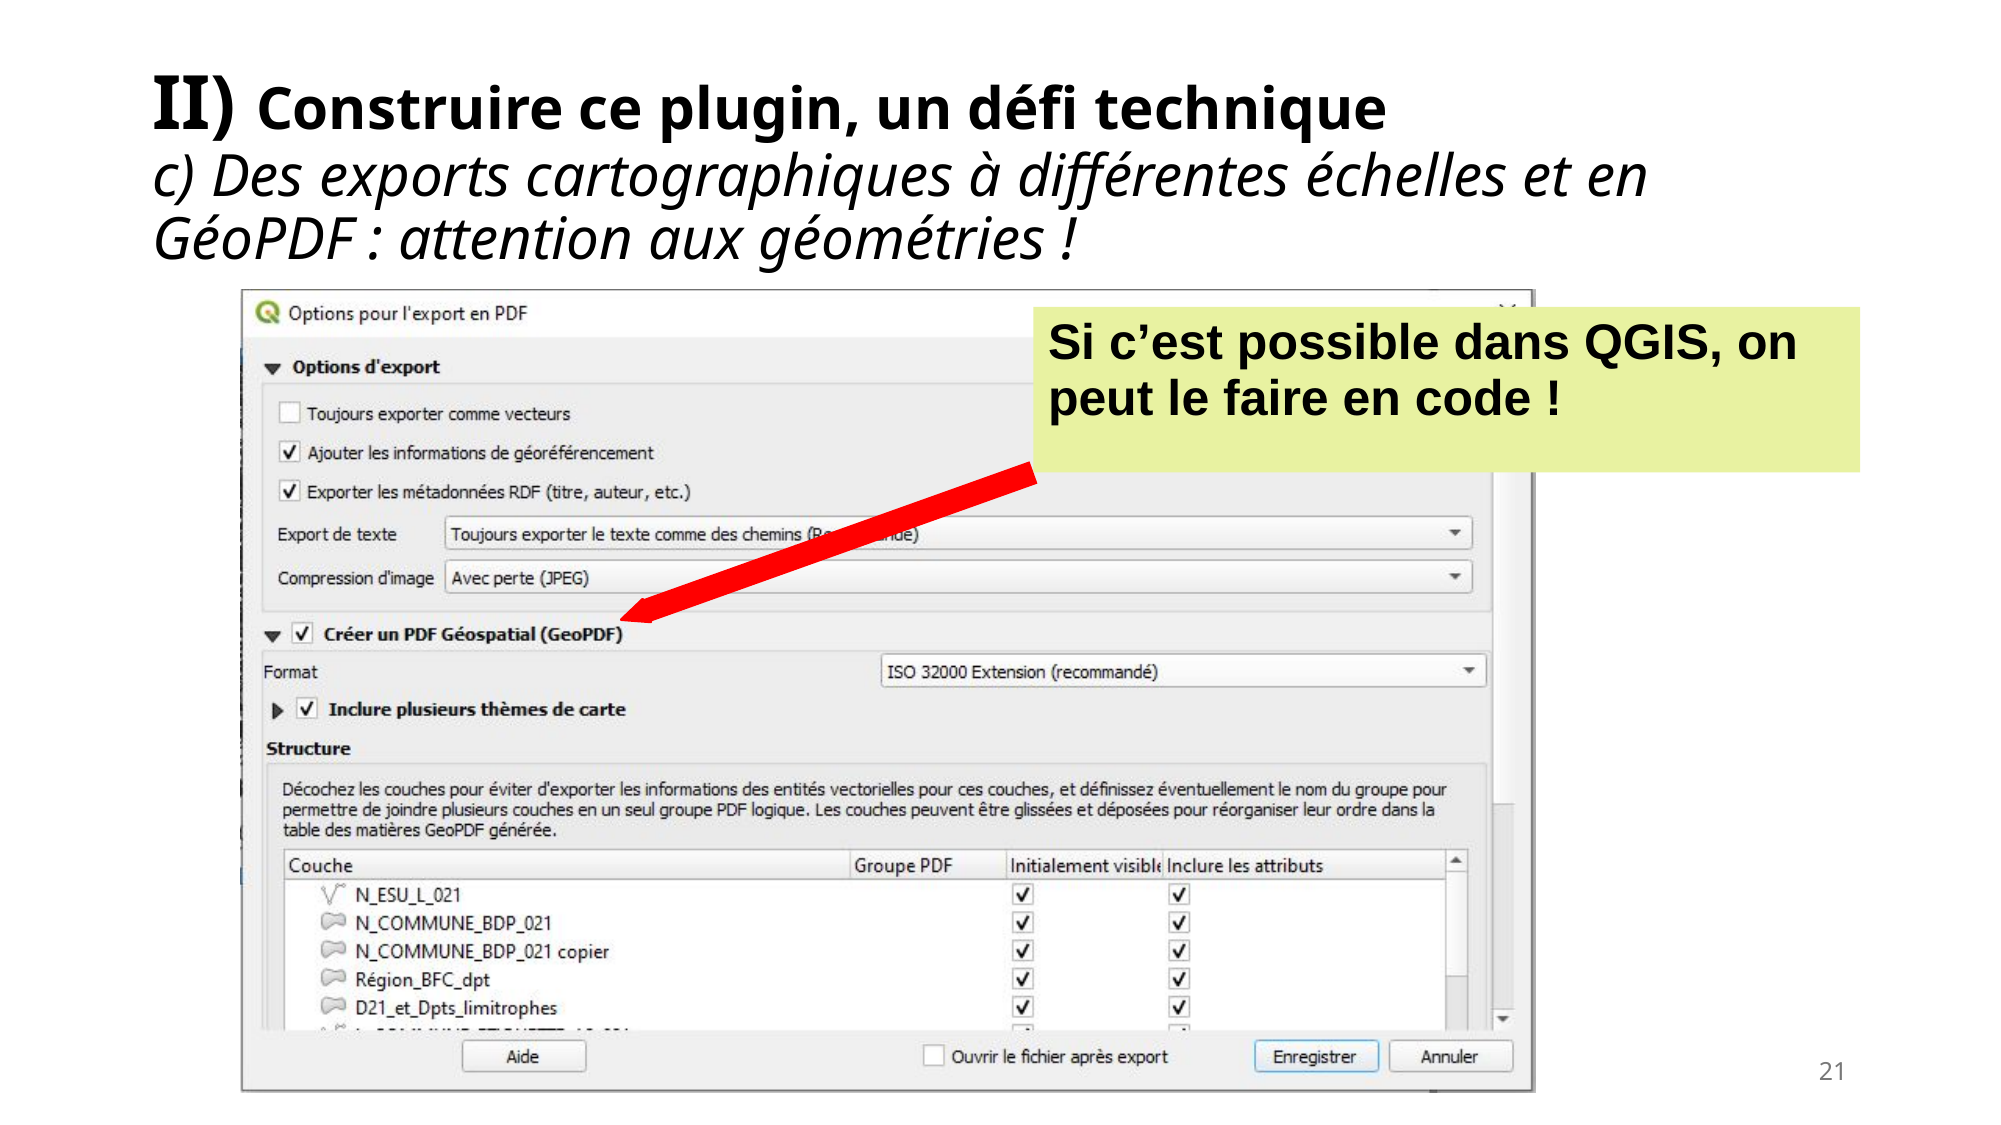

# II) Construire ce plugin, un défi technique c) Des exports cartographiques à différentes échelles et en GéoPDF : attention aux géométries !
Si c’est possible dans QGIS, on peut le faire en code !